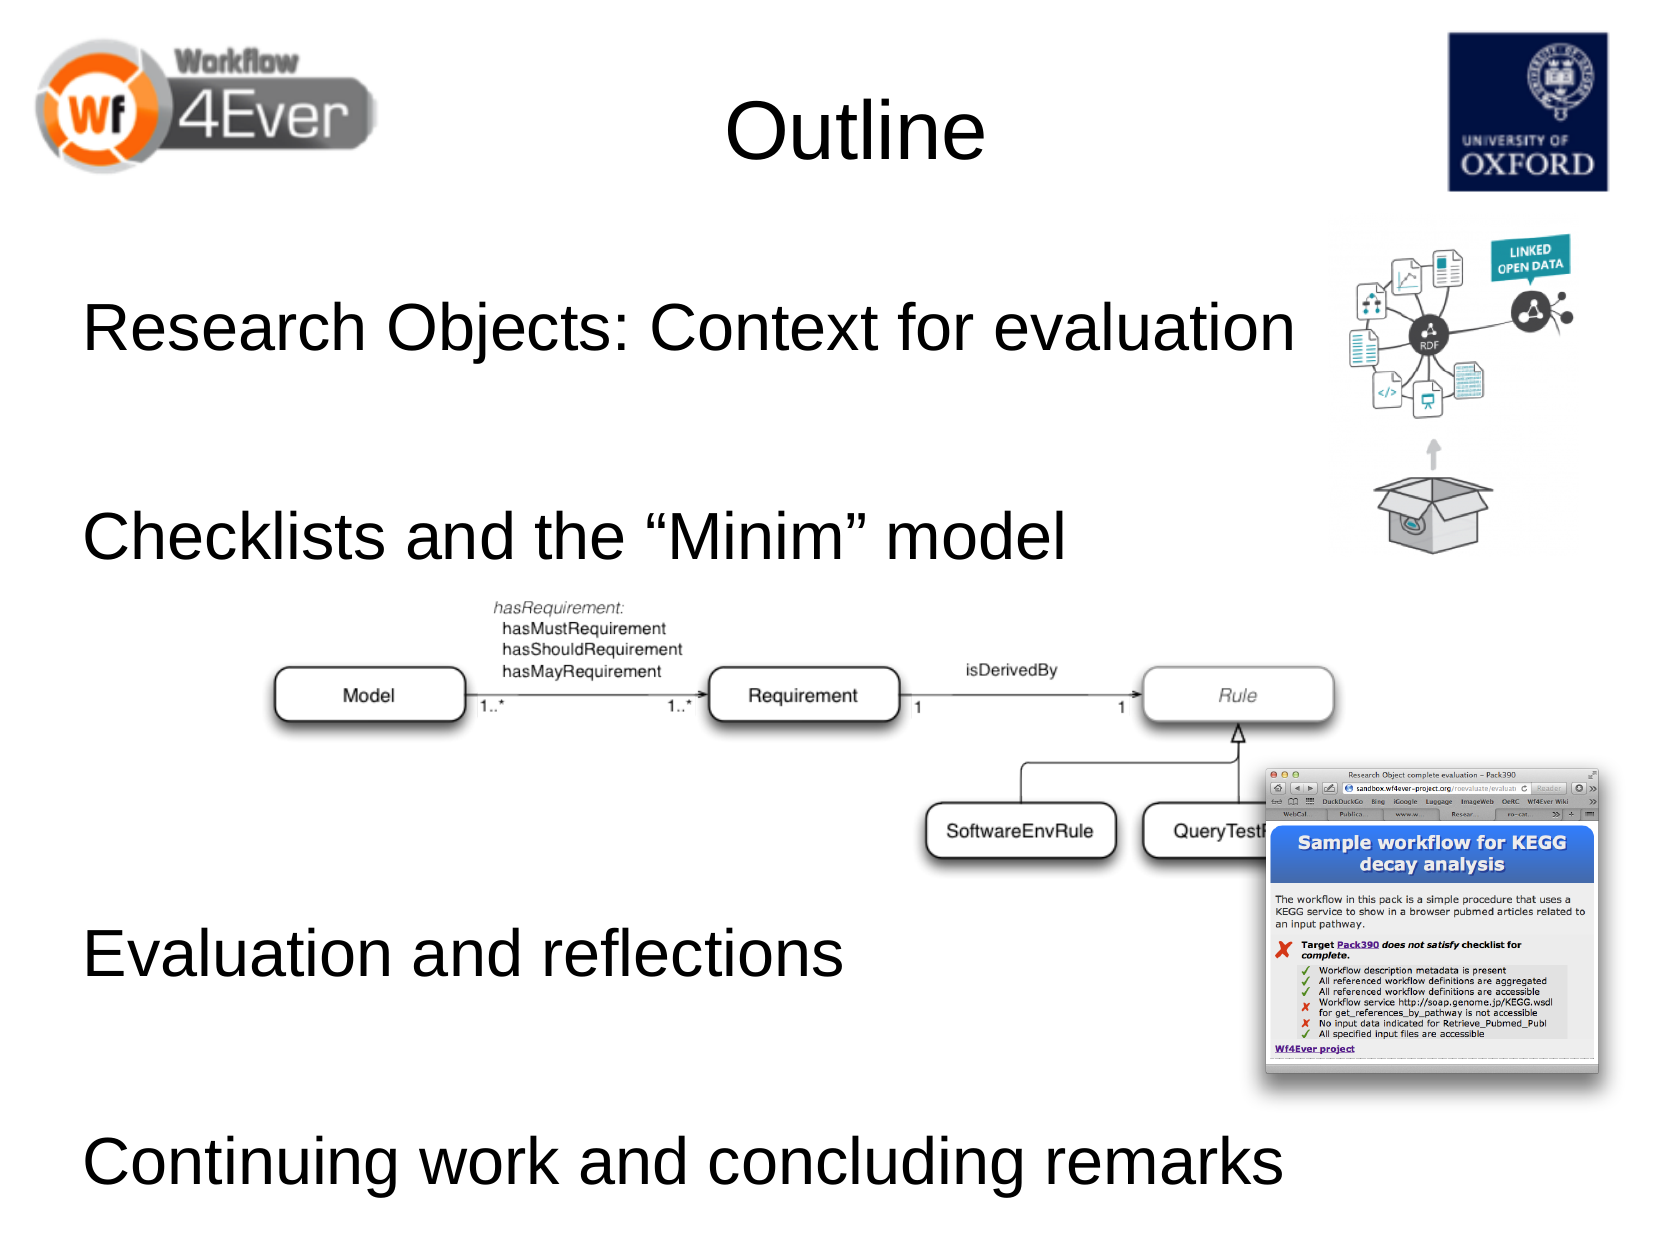

# Outline
Research Objects: Context for evaluation
Checklists and the “Minim” model
Evaluation and reflections
Continuing work and concluding remarks